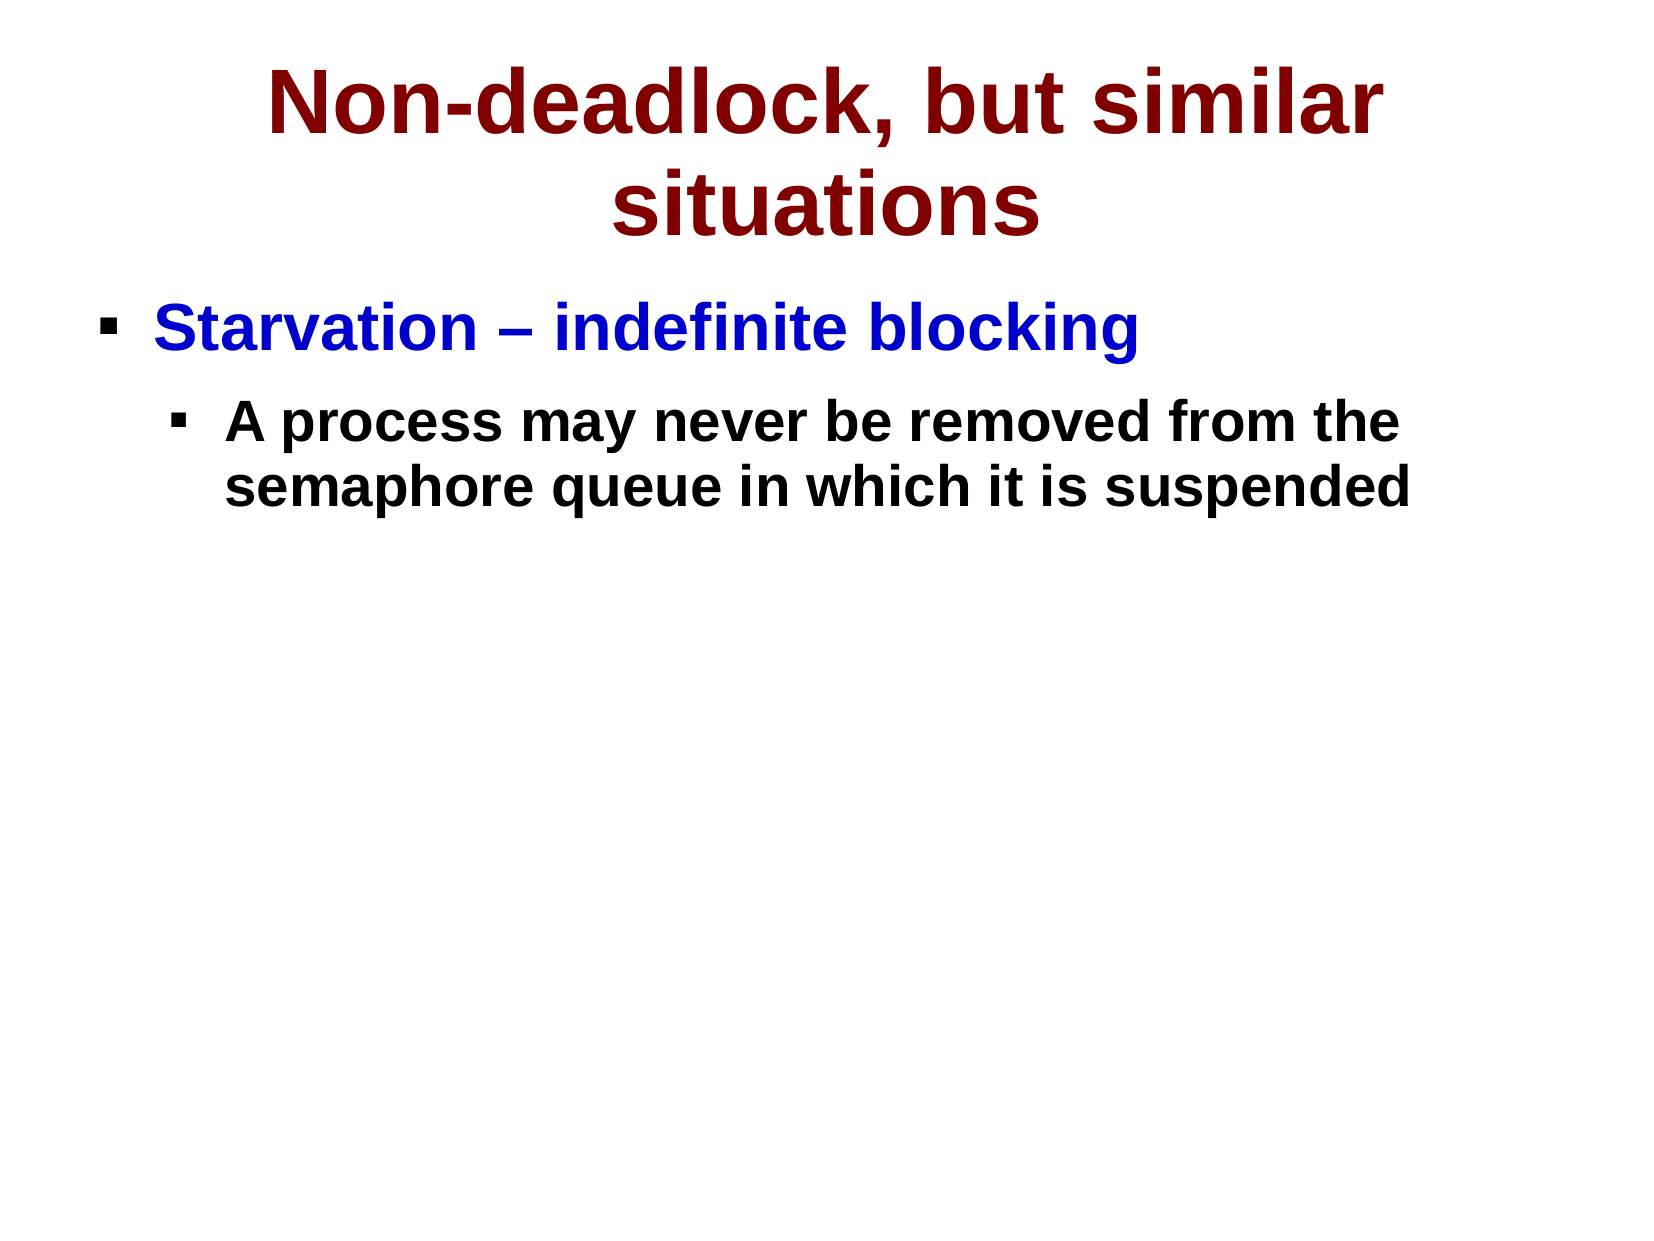

# Non-deadlock, but similar situations
Starvation – indefinite blocking
A process may never be removed from the semaphore queue in which it is suspended